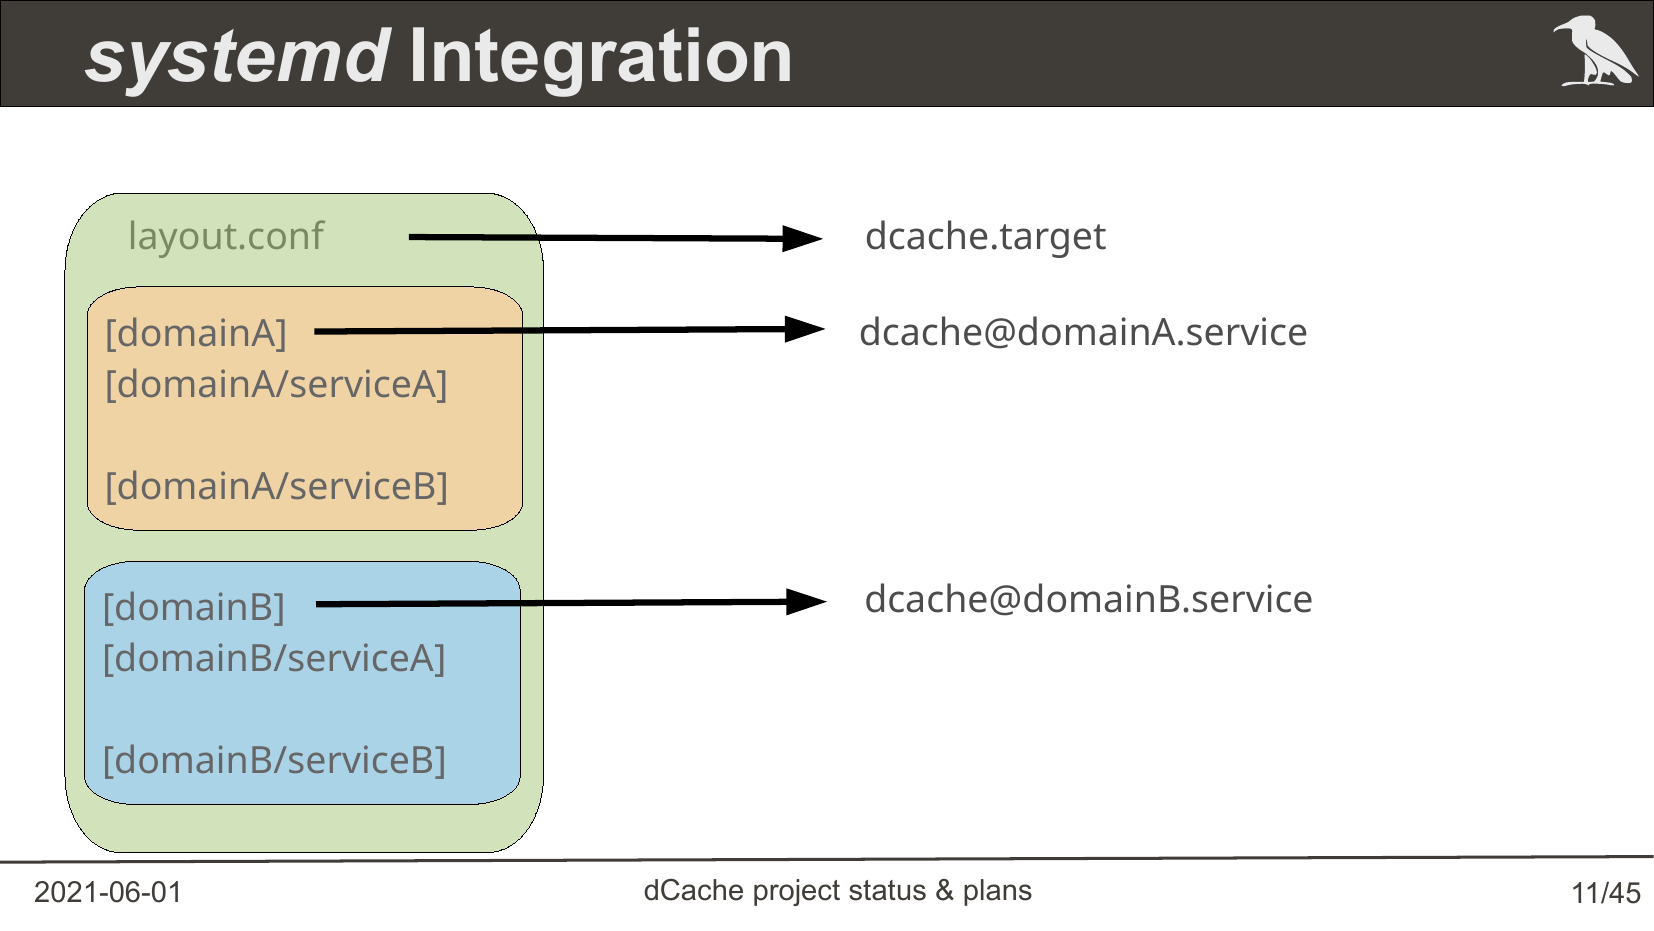

# systemd Integration
[domainA]
[domainA/serviceA]
[domainA/serviceB]
[domainB]
[domainB/serviceA]
[domainB/serviceB]
dcache.target
layout.conf
dcache@domainA.service
dcache@domainB.service
dCache project status & plans
2021-06-01
11